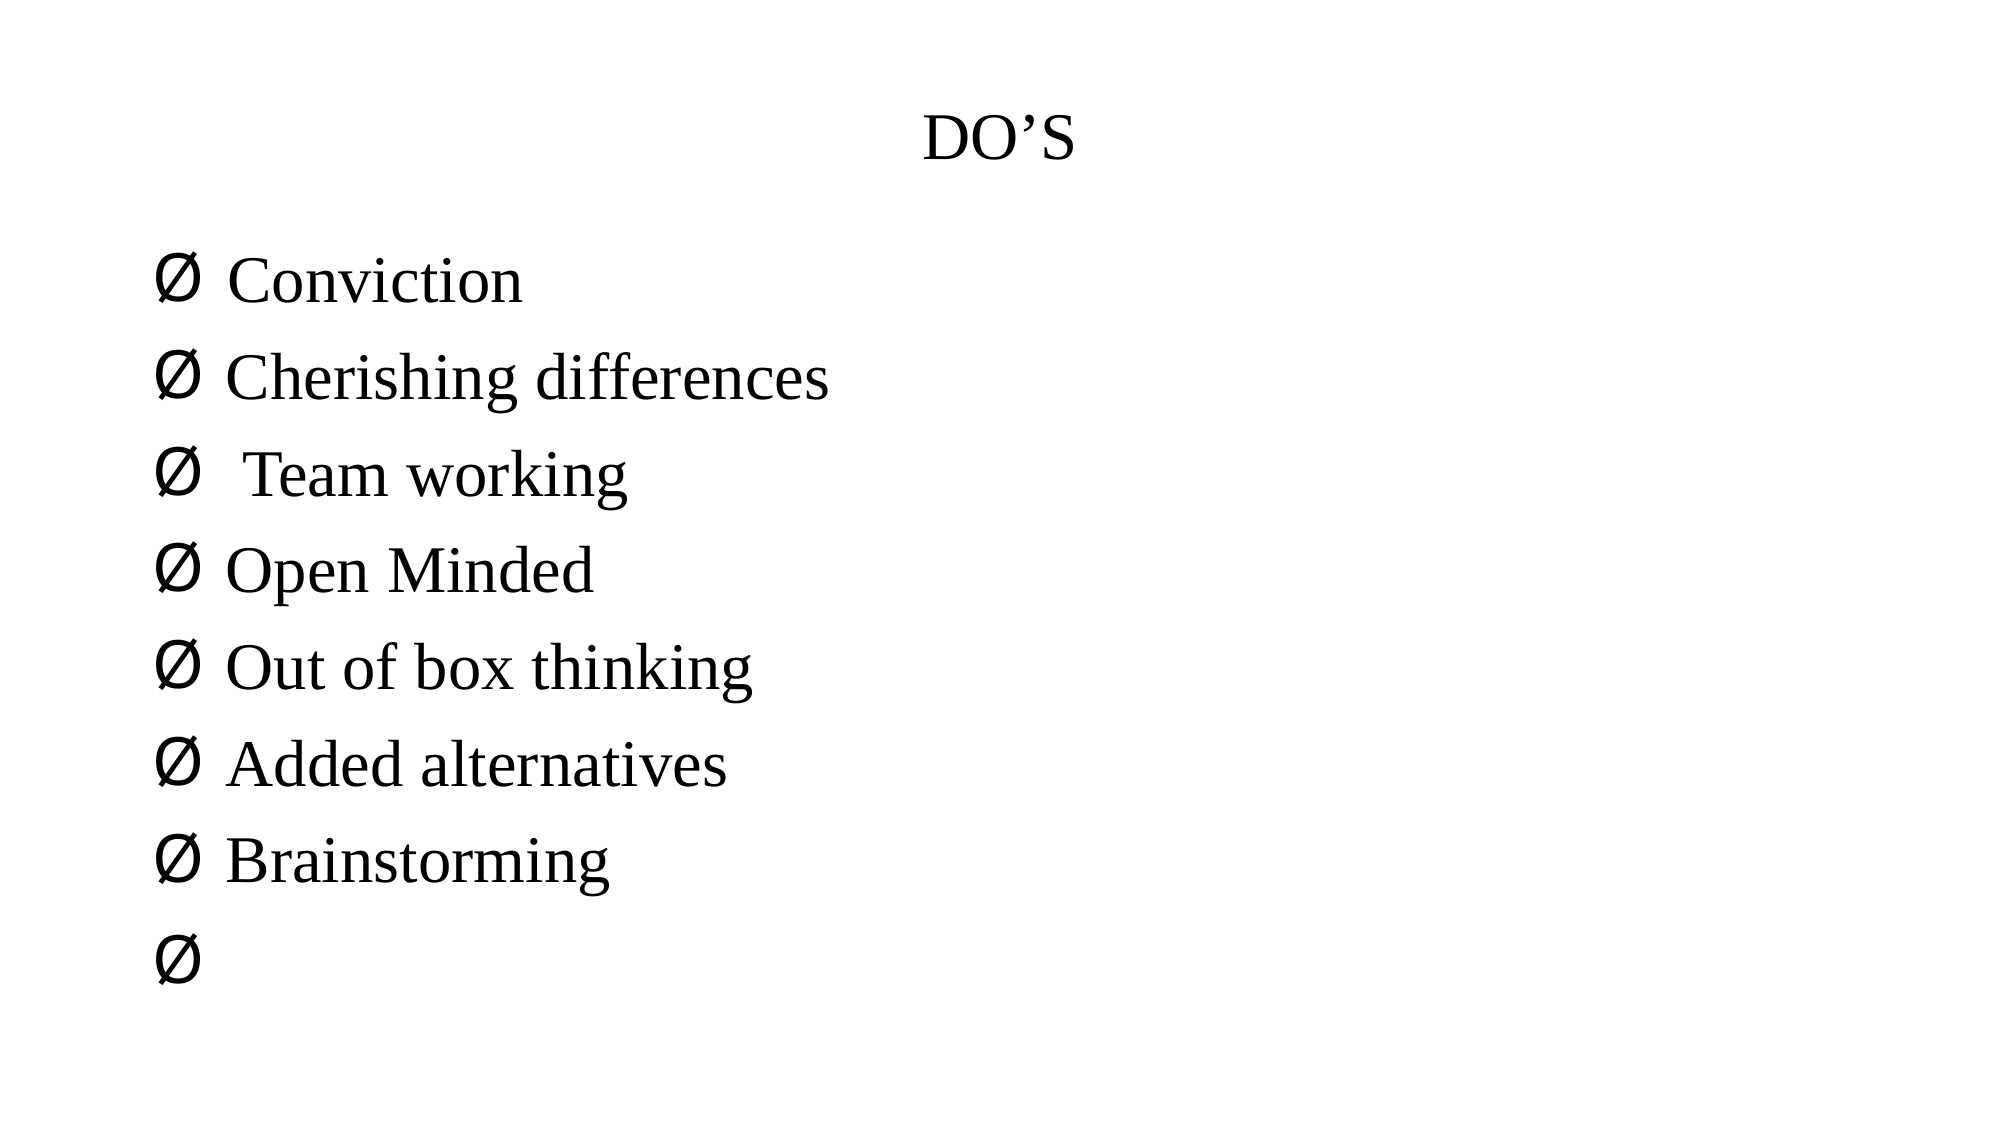

# DO’S
 Conviction
 Cherishing differences
 Team working
 Open Minded
 Out of box thinking
 Added alternatives
 Brainstorming